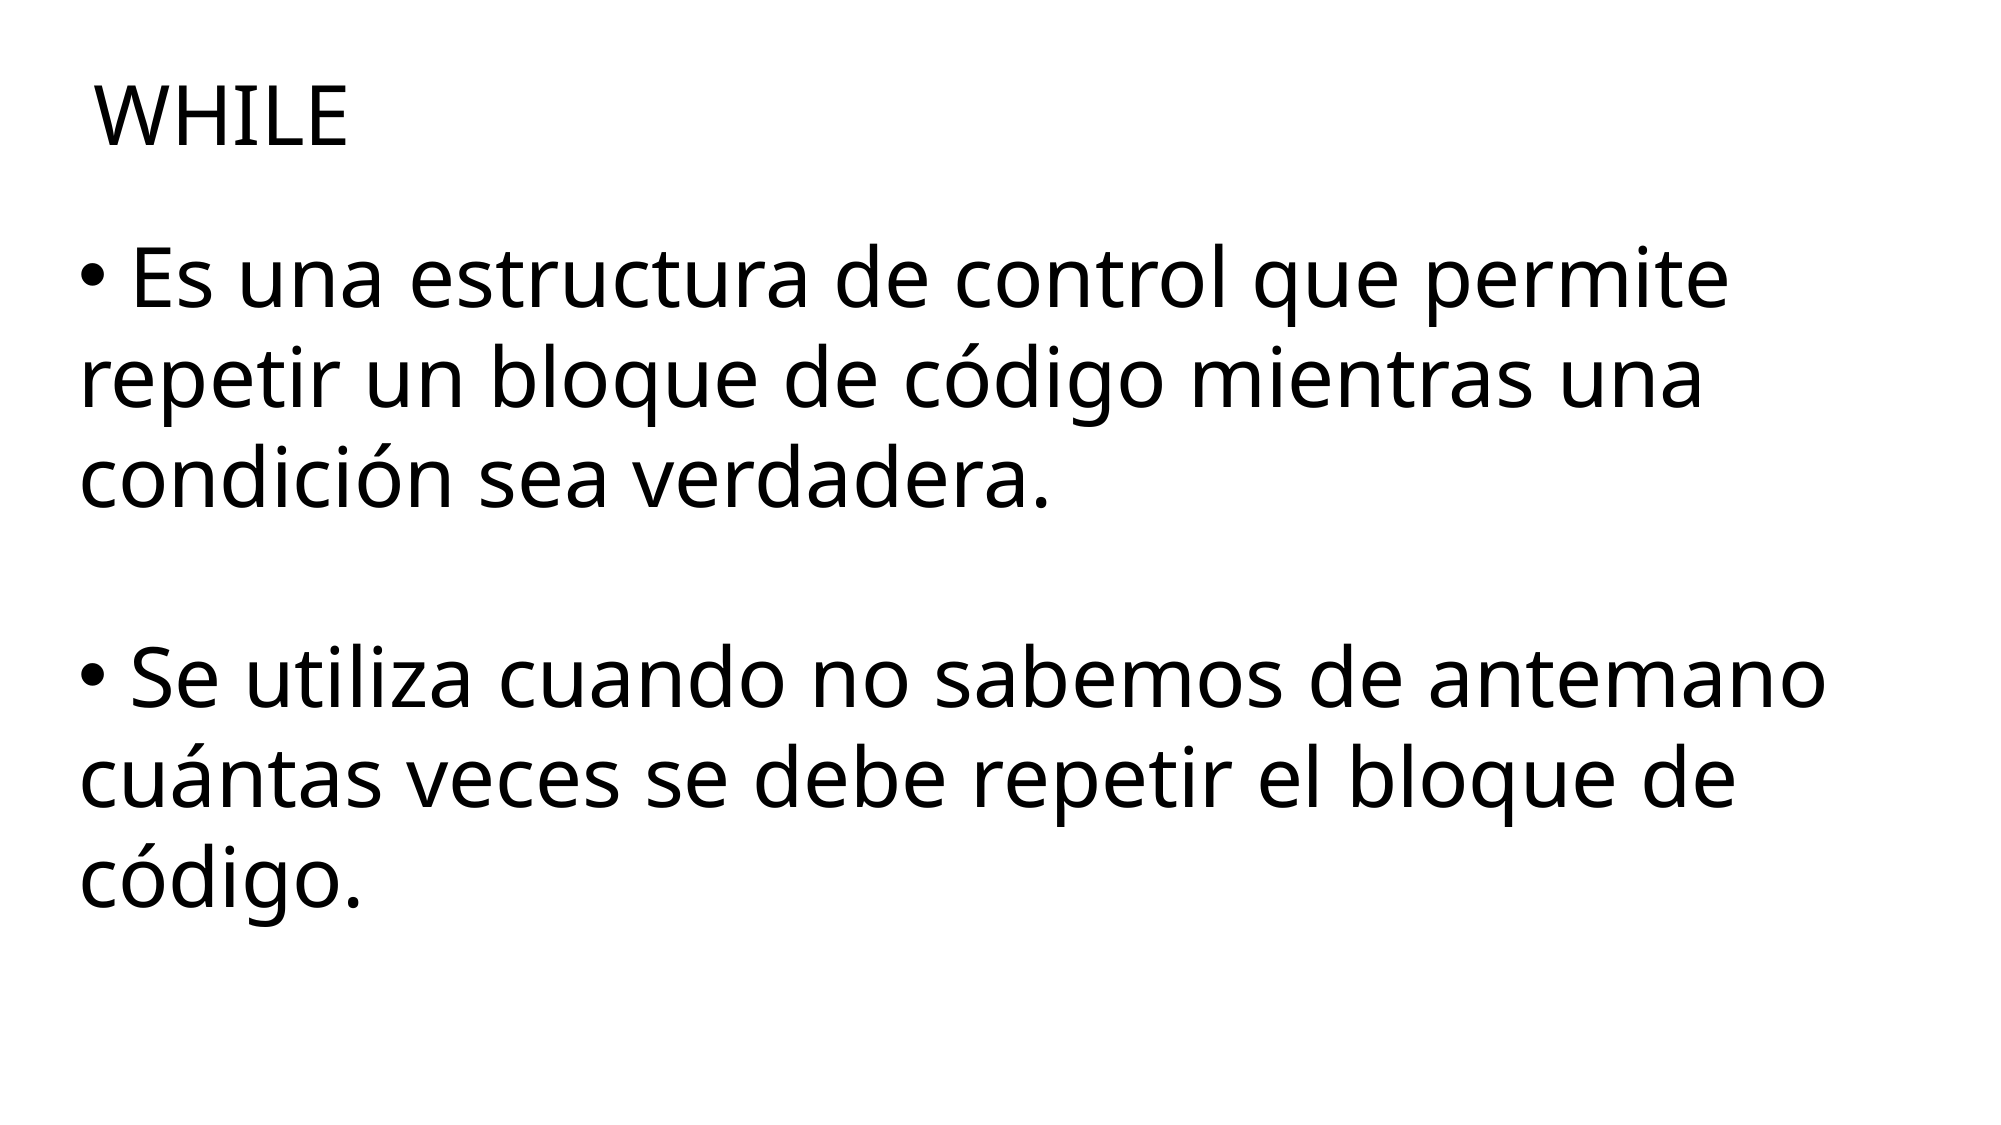

WHILE
 Es una estructura de control que permite repetir un bloque de código mientras una condición sea verdadera.
 Se utiliza cuando no sabemos de antemano cuántas veces se debe repetir el bloque de código.